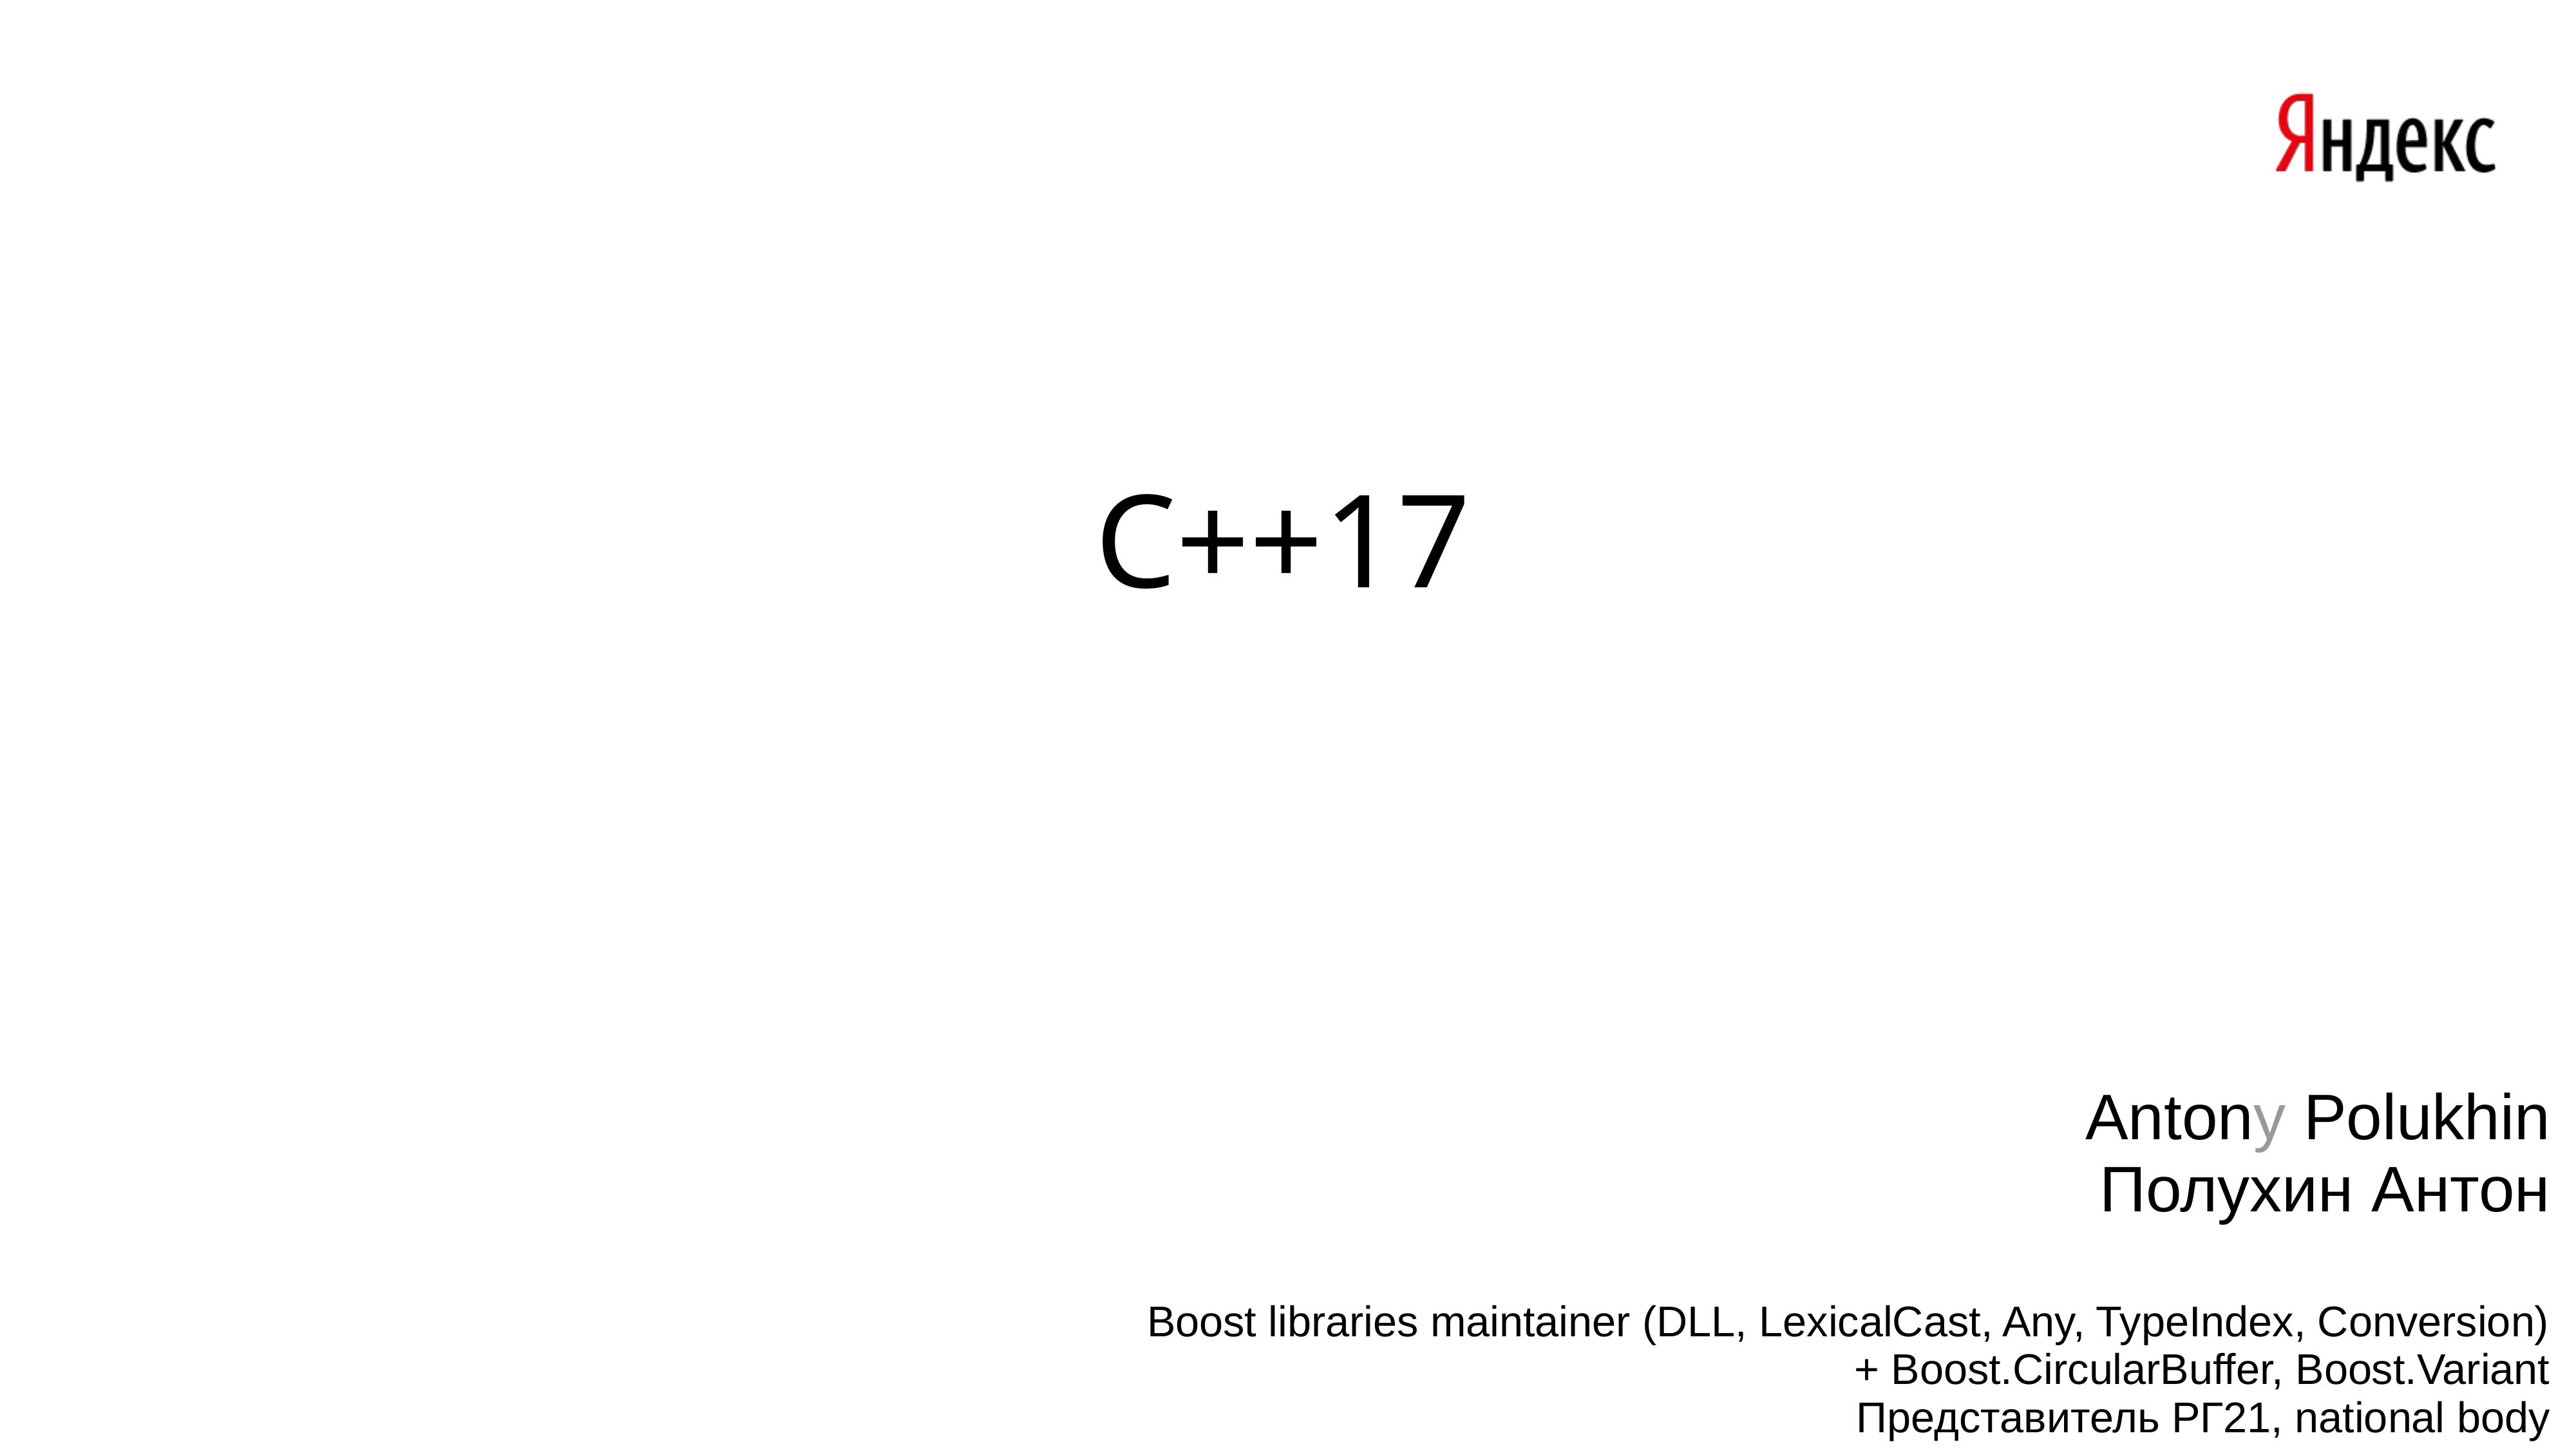

# C++17
Antony Polukhin
Полухин Антон
 Boost libraries maintainer (DLL, LexicalCast, Any, TypeIndex, Conversion)
+ Boost.CircularBuffer, Boost.Variant
Представитель РГ21, national body